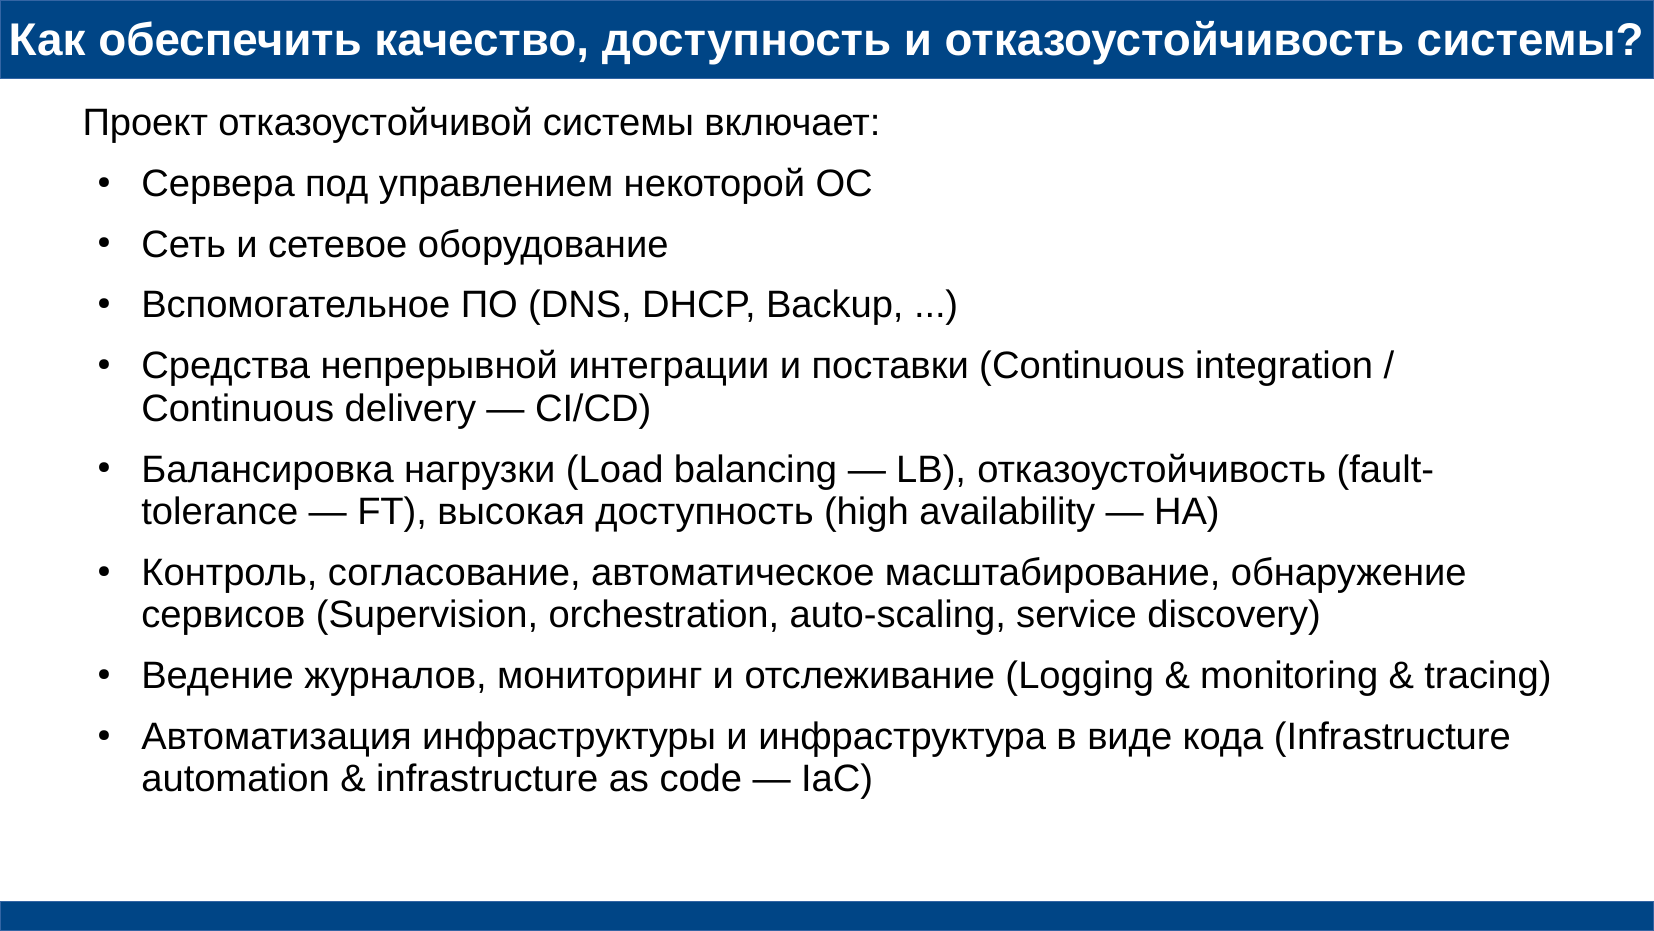

# Как обеспечить качество, доступность и отказоустойчивость системы?
Проект отказоустойчивой системы включает:
Сервера под управлением некоторой ОС
Сеть и сетевое оборудование
Вспомогательное ПО (DNS, DHCP, Backup, ...)
Средства непрерывной интеграции и поставки (Continuous integration / Continuous delivery — CI/CD)
Балансировка нагрузки (Load balancing — LB), отказоустойчивость (fault-tolerance — FT), высокая доступность (high availability — HA)
Контроль, согласование, автоматическое масштабирование, обнаружение сервисов (Supervision, orchestration, auto-scaling, service discovery)
Ведение журналов, мониторинг и отслеживание (Logging & monitoring & tracing)
Автоматизация инфраструктуры и инфраструктура в виде кода (Infrastructure automation & infrastructure as code — IaC)